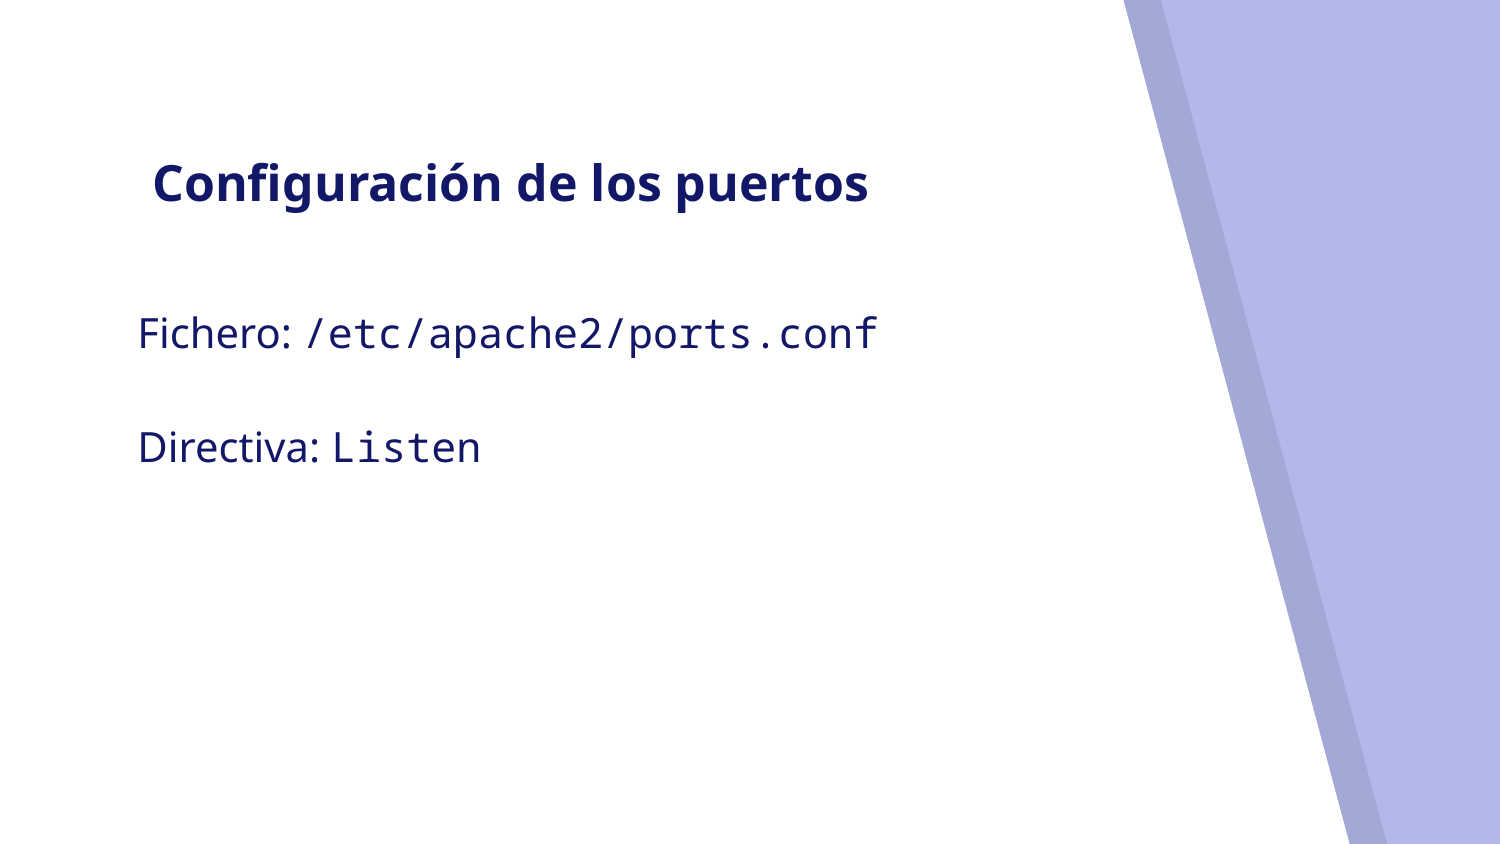

# Configuración de los puertos
Fichero: /etc/apache2/ports.conf
Directiva: Listen